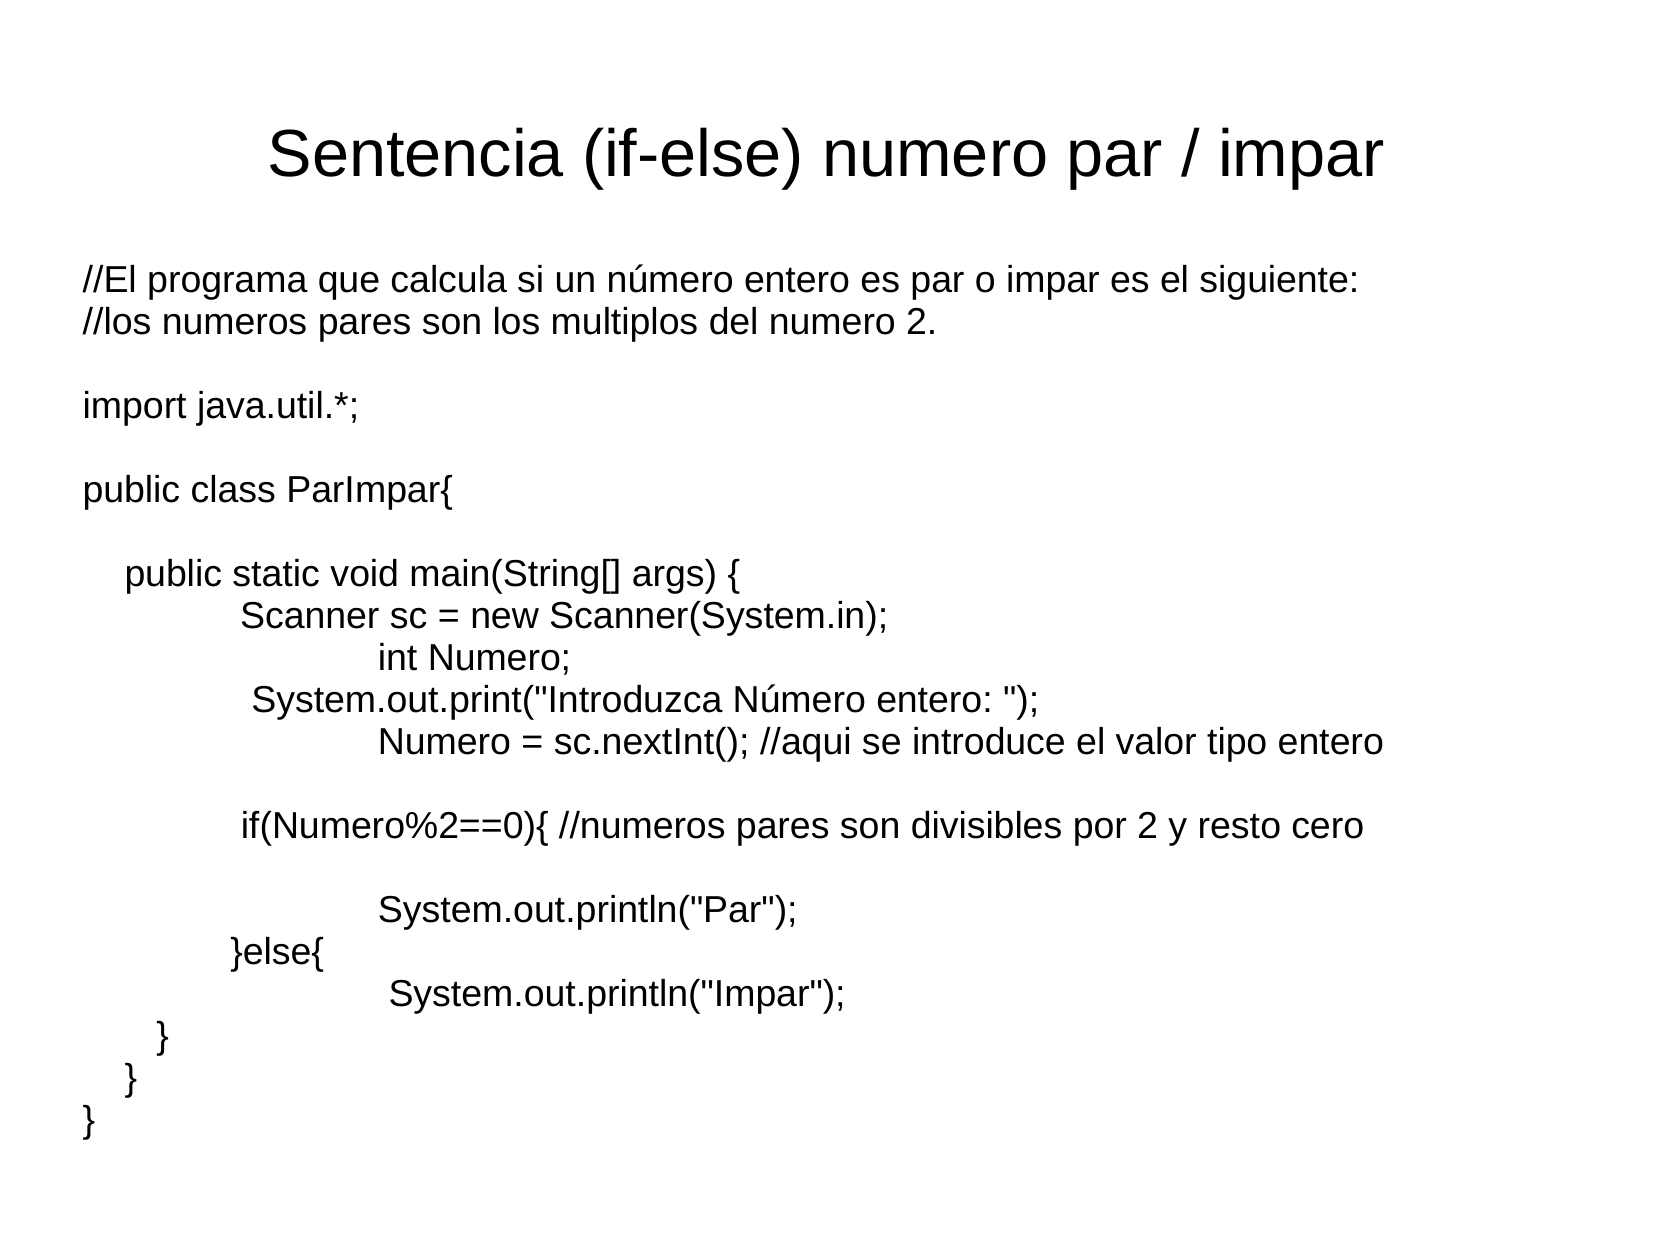

# Sentencia (if-else) numero par / impar
//El programa que calcula si un número entero es par o impar es el siguiente:
//los numeros pares son los multiplos del numero 2.
import java.util.*;
public class ParImpar{
 public static void main(String[] args) {
 Scanner sc = new Scanner(System.in);
 			int Numero;
 	 System.out.print("Introduzca Número entero: ");
 			Numero = sc.nextInt(); //aqui se introduce el valor tipo entero
 		 if(Numero%2==0){ //numeros pares son divisibles por 2 y resto cero
 			System.out.println("Par");
 	}else{
 			 System.out.println("Impar");
 }
 }
}